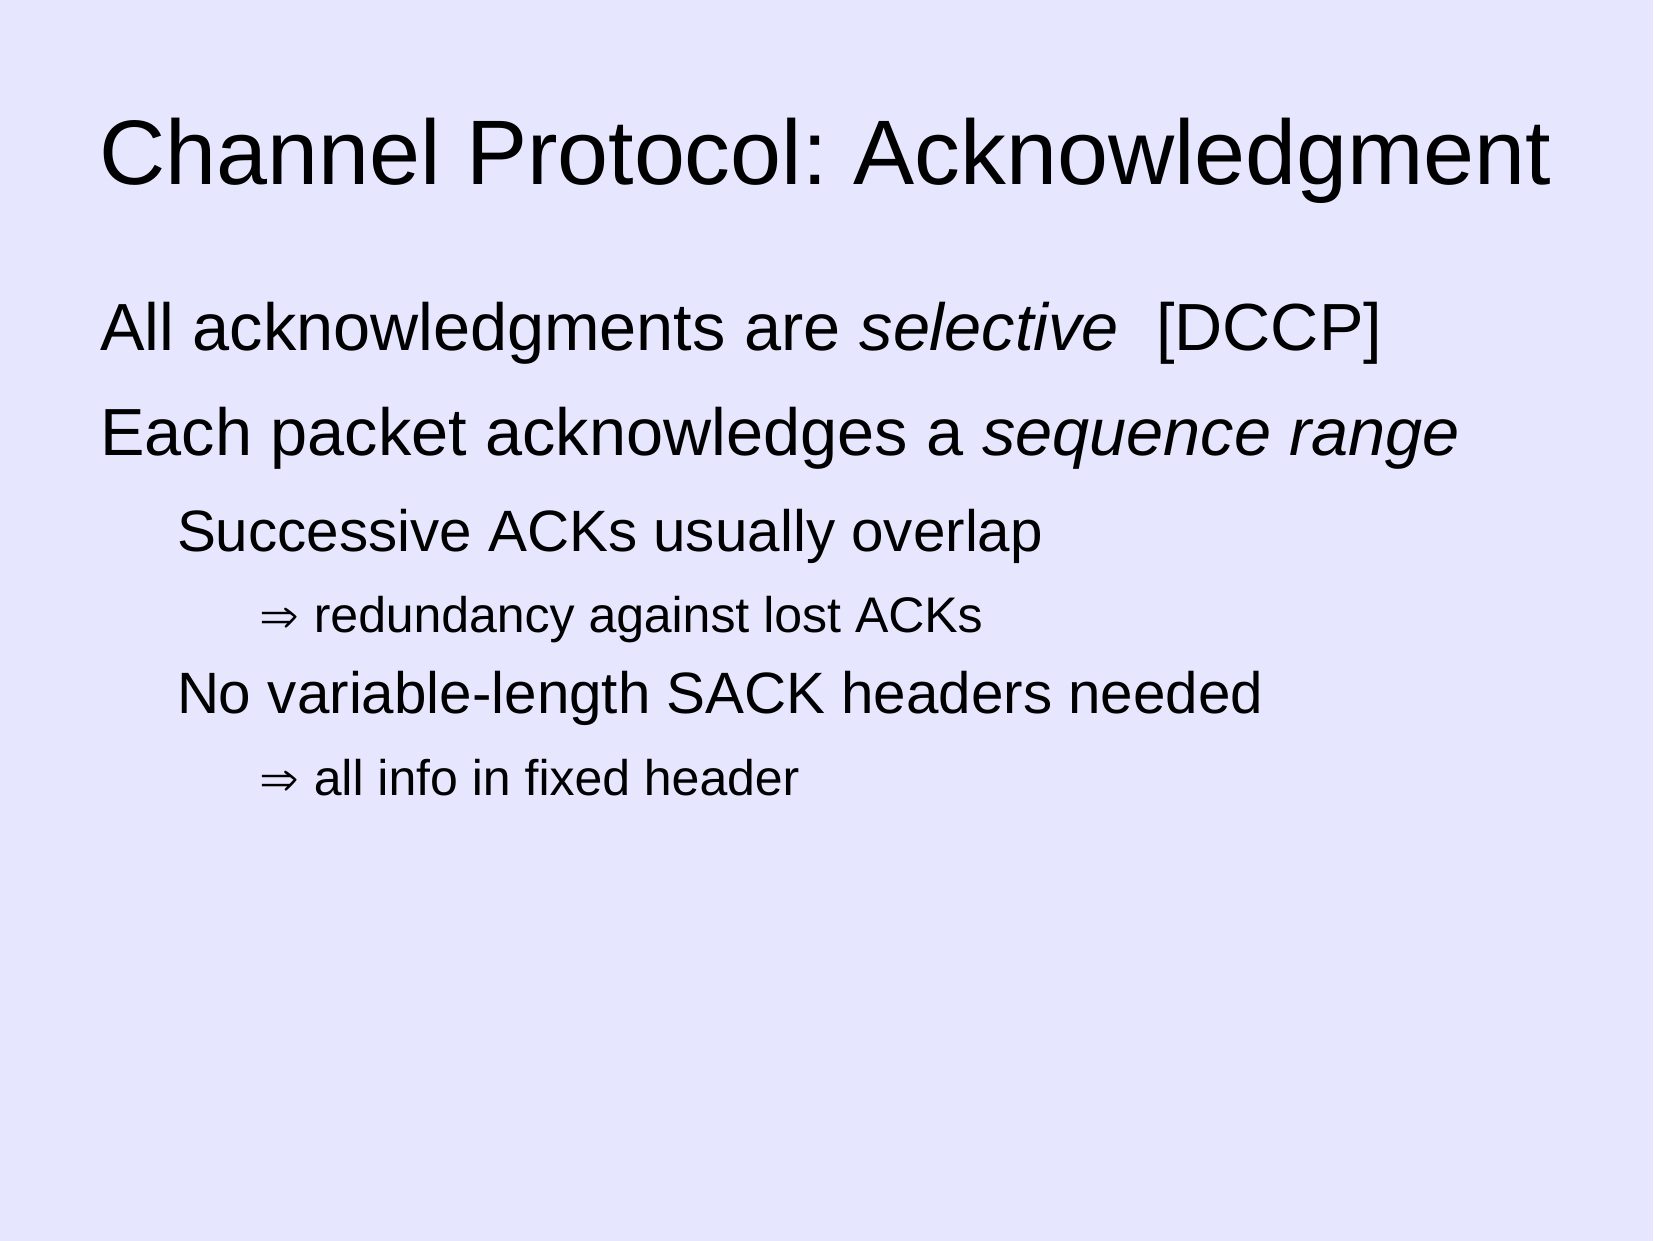

# Channel Protocol: Acknowledgment
All acknowledgments are selective [DCCP]
Each packet acknowledges a sequence range
Successive ACKs usually overlap
⇒ redundancy against lost ACKs
No variable-length SACK headers needed
⇒ all info in fixed header